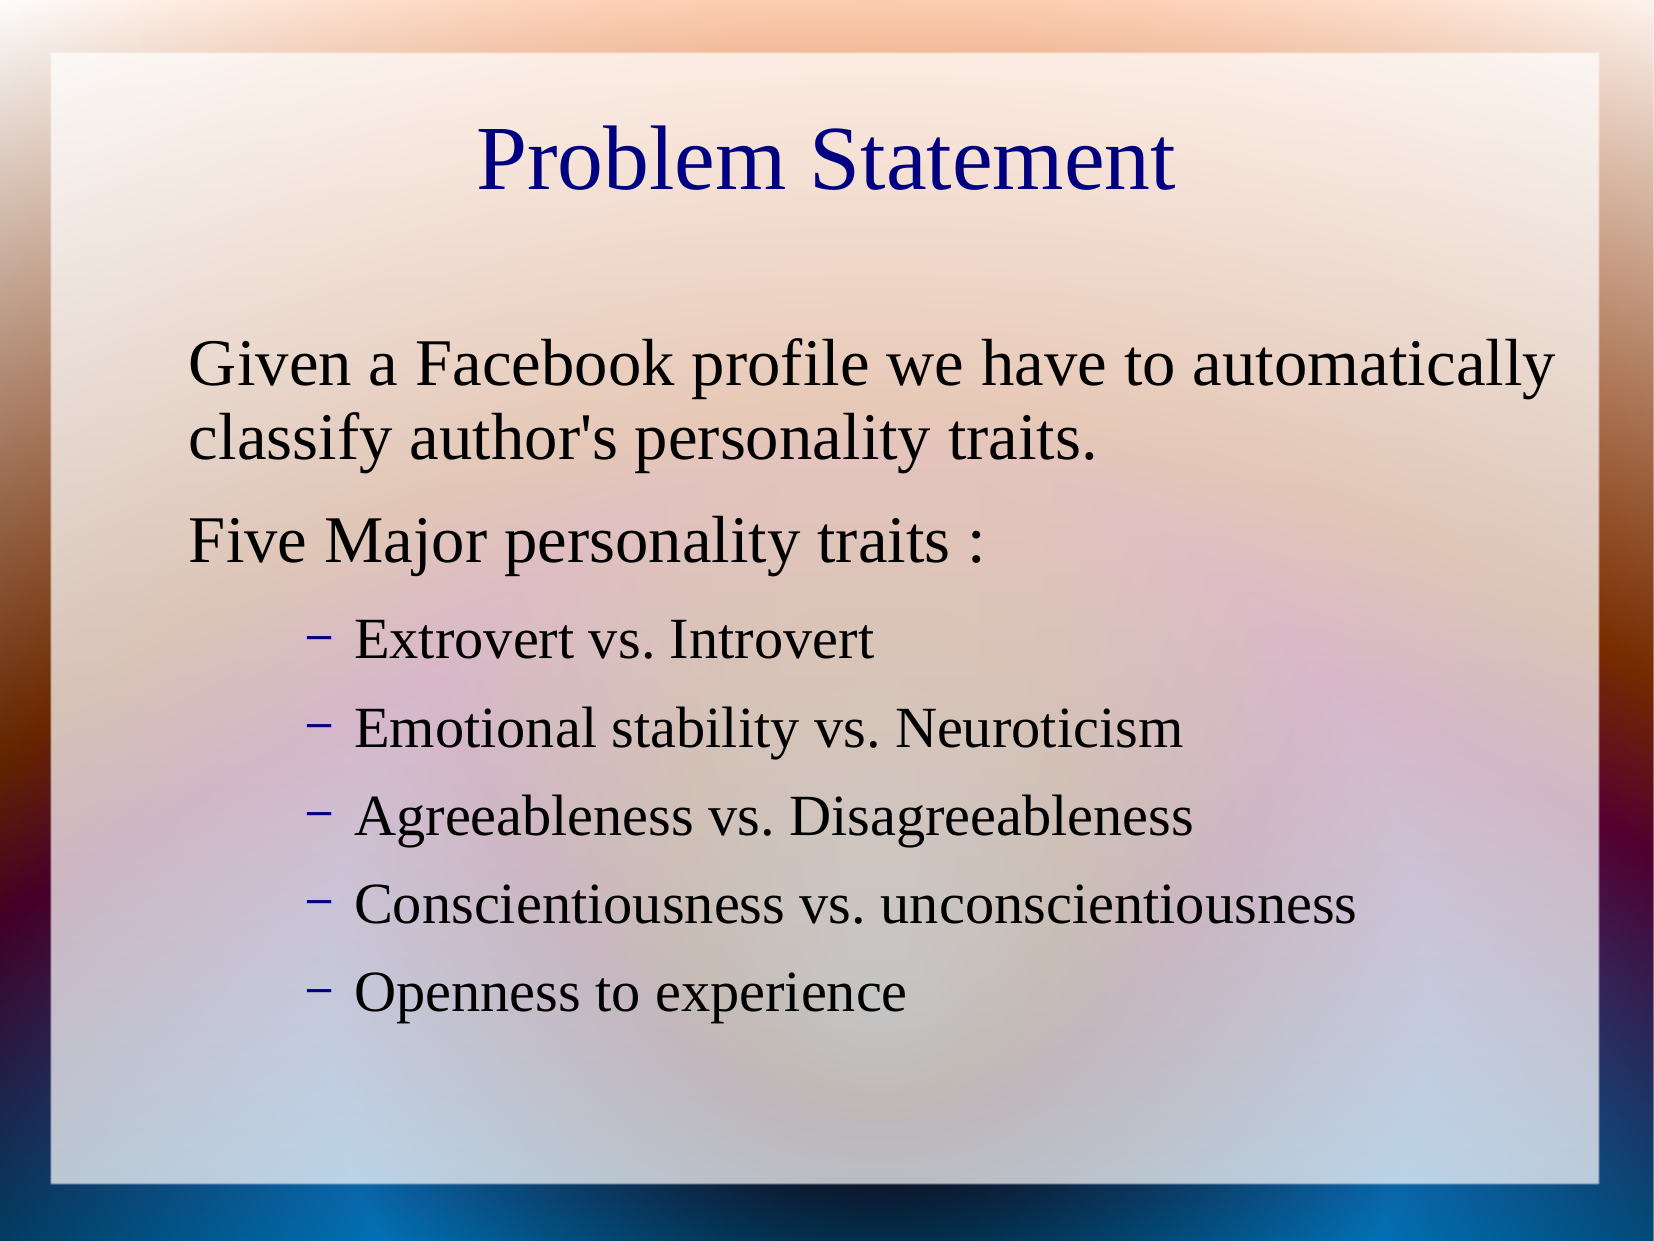

# Problem Statement
Given a Facebook profile we have to automatically classify author's personality traits.
Five Major personality traits :
Extrovert vs. Introvert
Emotional stability vs. Neuroticism
Agreeableness vs. Disagreeableness
Conscientiousness vs. un­conscientiousness
Openness to experience